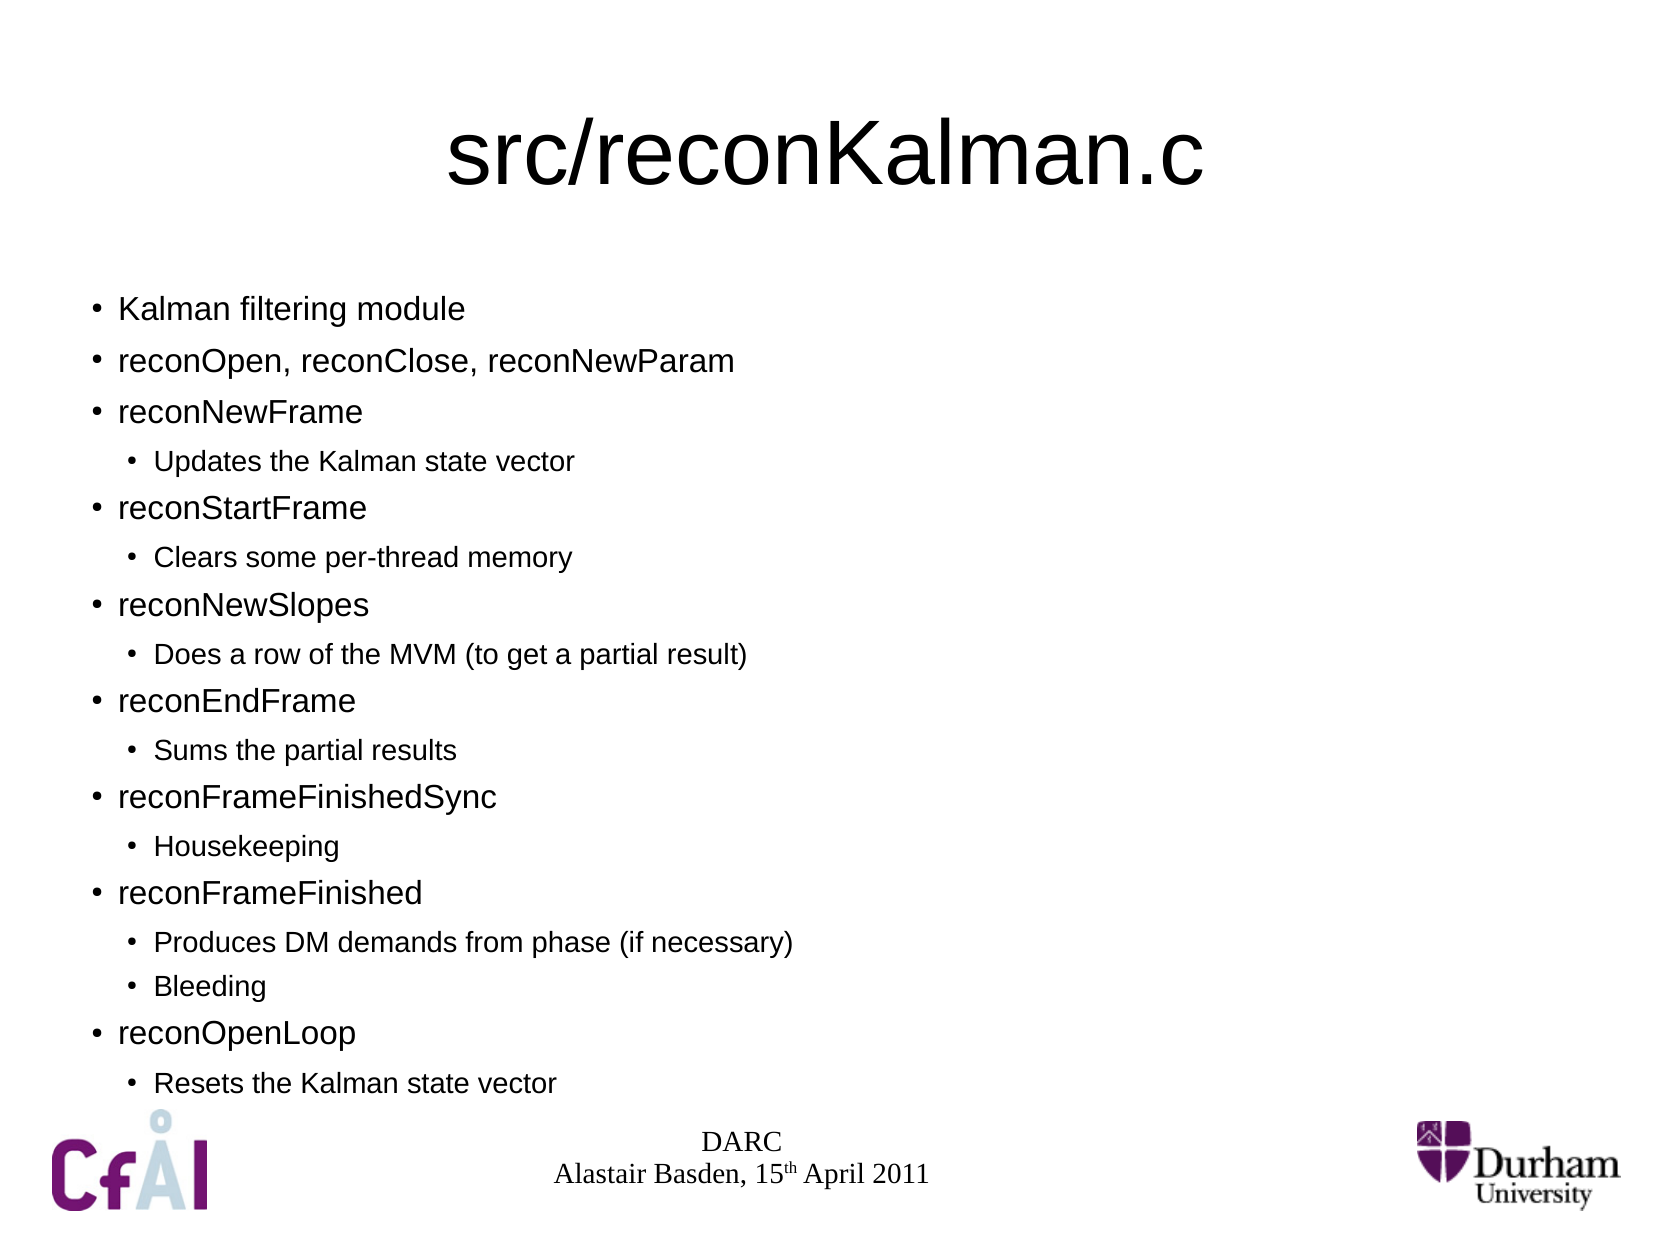

# src/reconKalman.c
Kalman filtering module
reconOpen, reconClose, reconNewParam
reconNewFrame
Updates the Kalman state vector
reconStartFrame
Clears some per-thread memory
reconNewSlopes
Does a row of the MVM (to get a partial result)
reconEndFrame
Sums the partial results
reconFrameFinishedSync
Housekeeping
reconFrameFinished
Produces DM demands from phase (if necessary)
Bleeding
reconOpenLoop
Resets the Kalman state vector